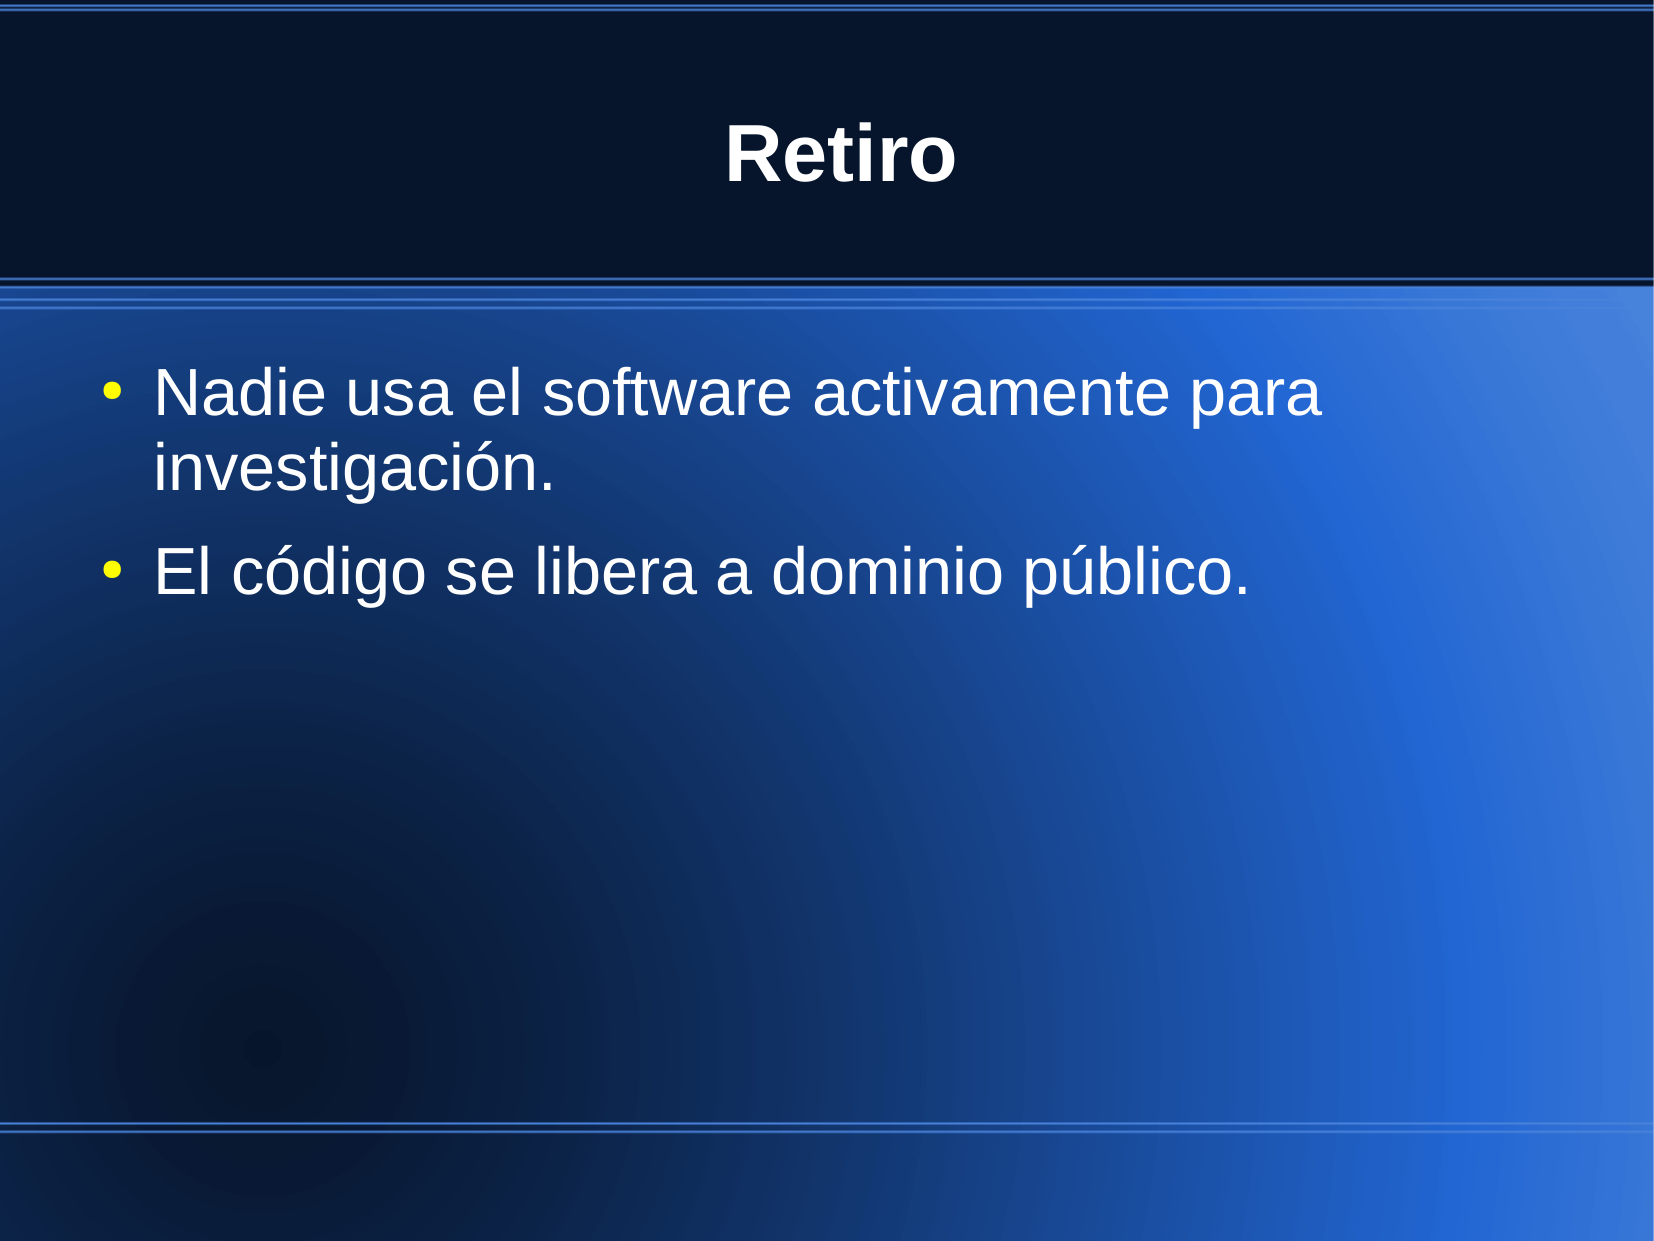

# Retiro
Nadie usa el software activamente para investigación.
El código se libera a dominio público.